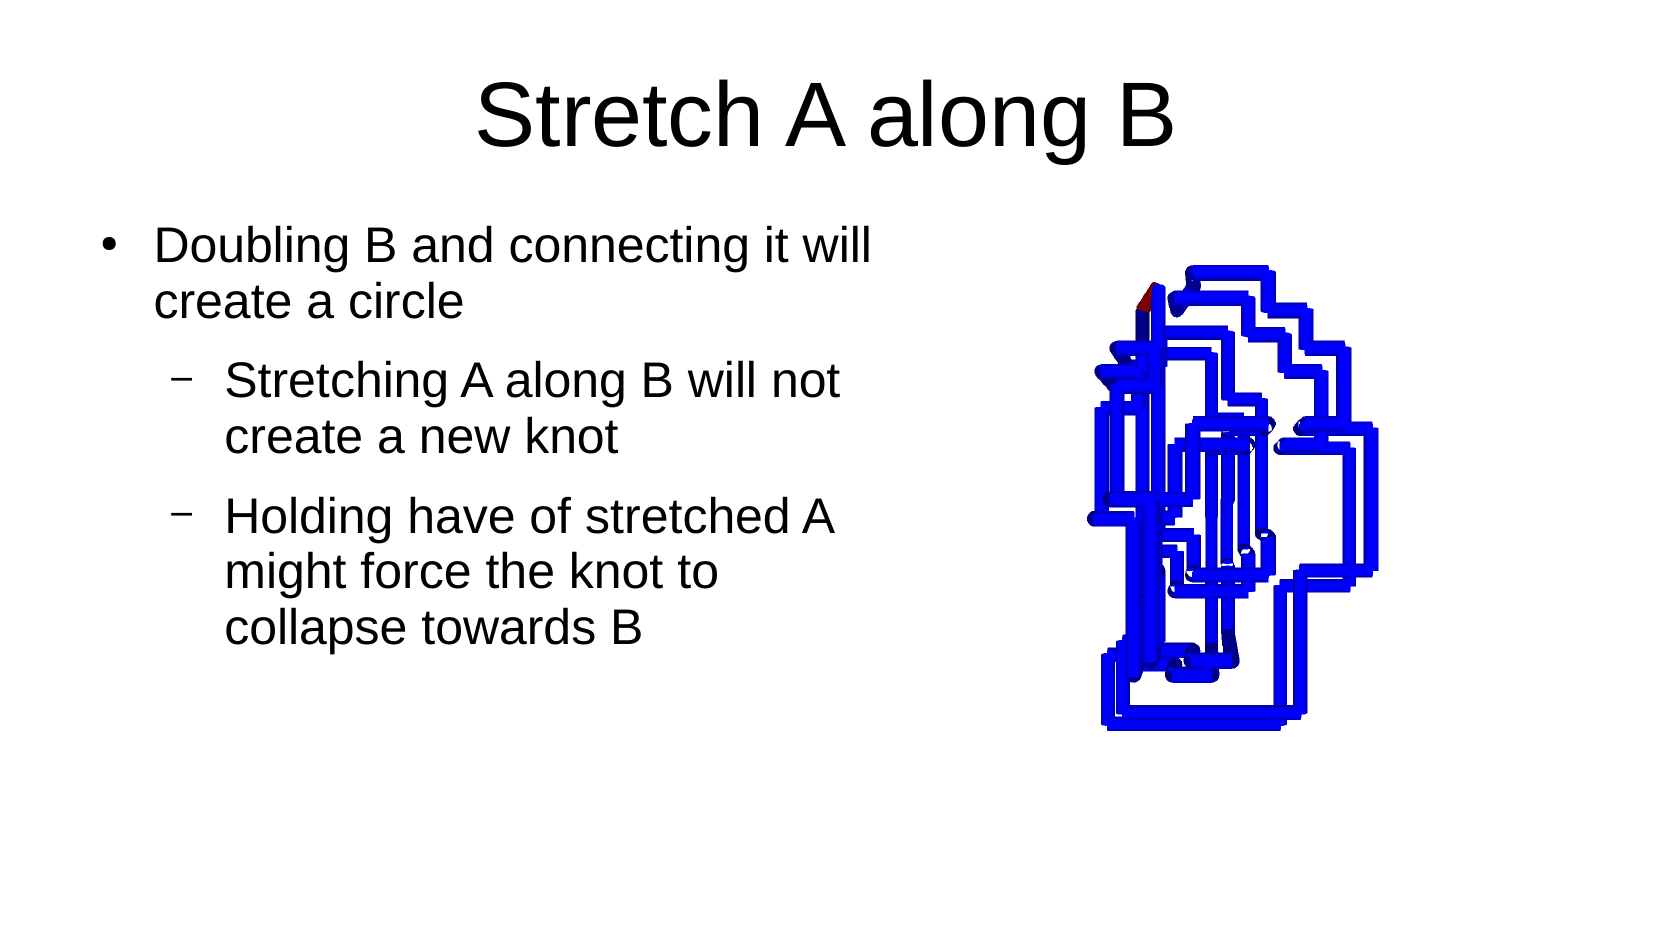

# Stretch A along B
Doubling B and connecting it will create a circle
Stretching A along B will not create a new knot
Holding have of stretched A might force the knot to collapse towards B